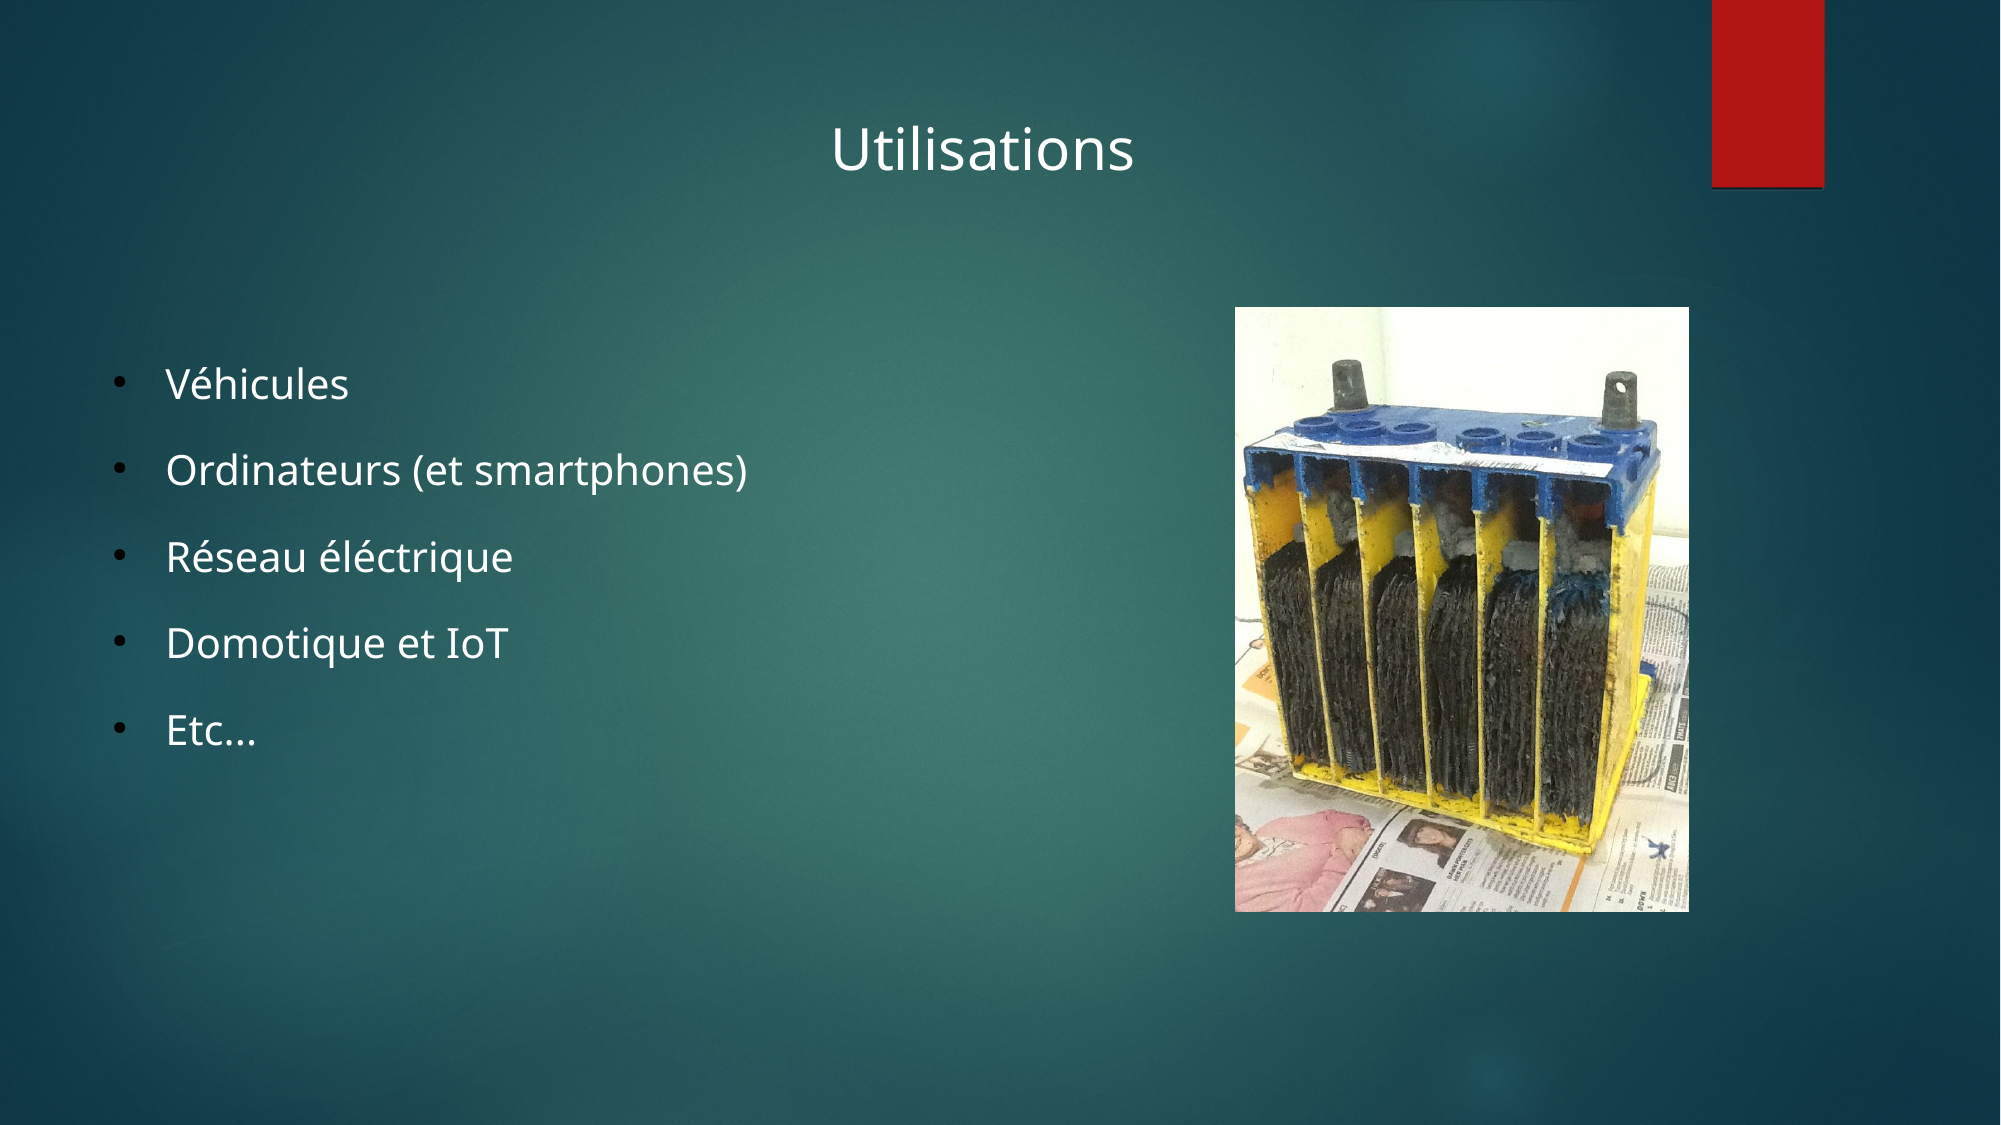

# Utilisations
Véhicules
Ordinateurs (et smartphones)
Réseau éléctrique
Domotique et IoT
Etc...